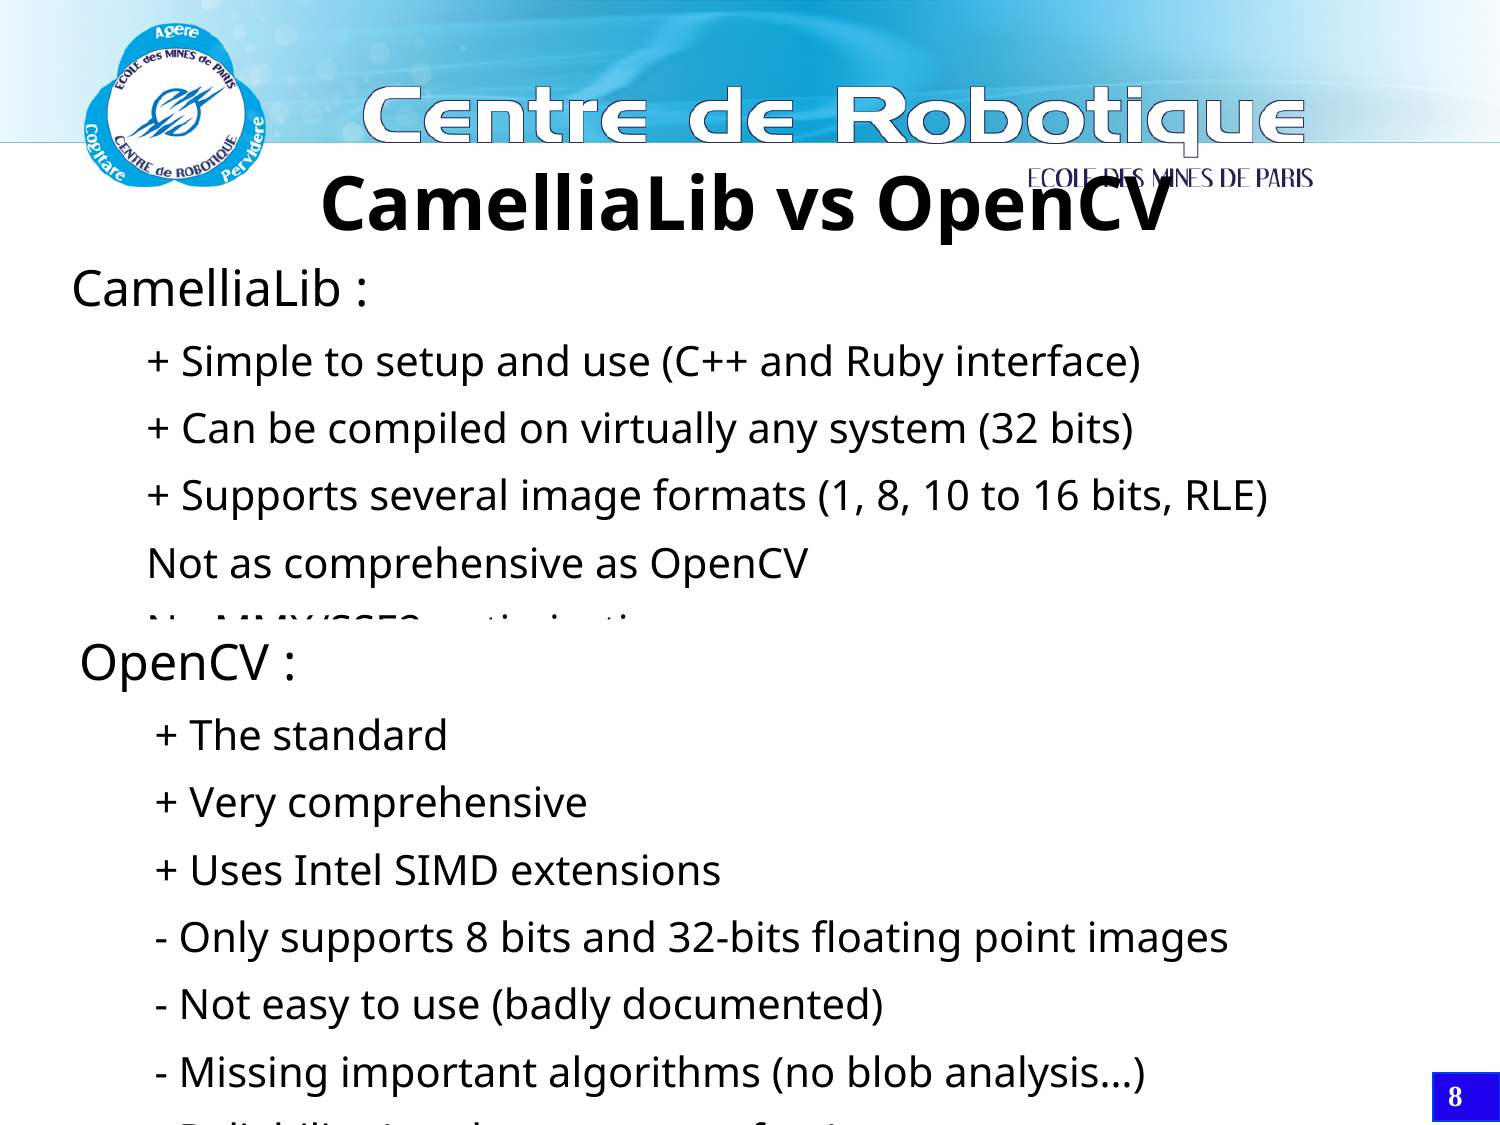

# CamelliaLib vs OpenCV
CamelliaLib :
+ Simple to setup and use (C++ and Ruby interface)
+ Can be compiled on virtually any system (32 bits)
+ Supports several image formats (1, 8, 10 to 16 bits, RLE)
Not as comprehensive as OpenCV
No MMX/SSE2 optimizations
OpenCV :
+ The standard
+ Very comprehensive
+ Uses Intel SIMD extensions
- Only supports 8 bits and 32-bits floating point images
- Not easy to use (badly documented)
- Missing important algorithms (no blob analysis…)
- Reliability (crashes every so often)